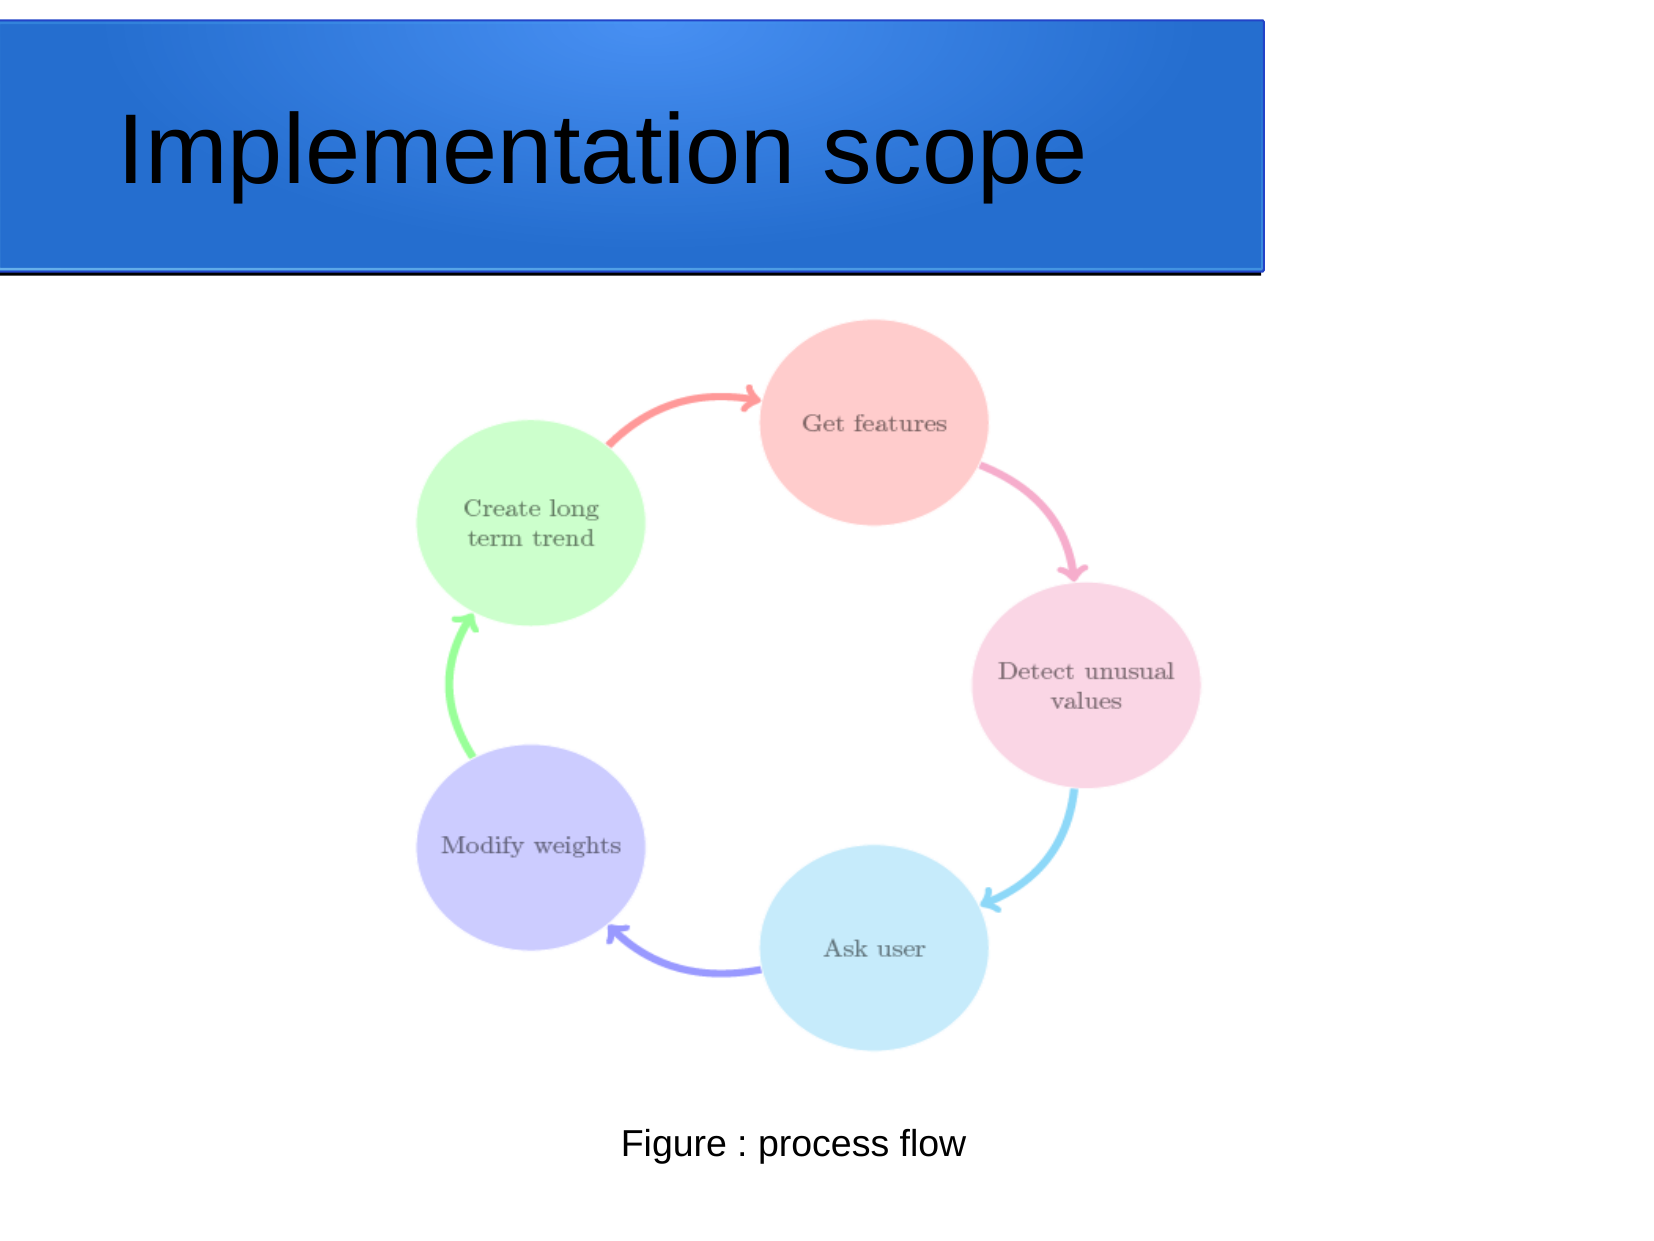

# Implementation scope
Figure : process flow